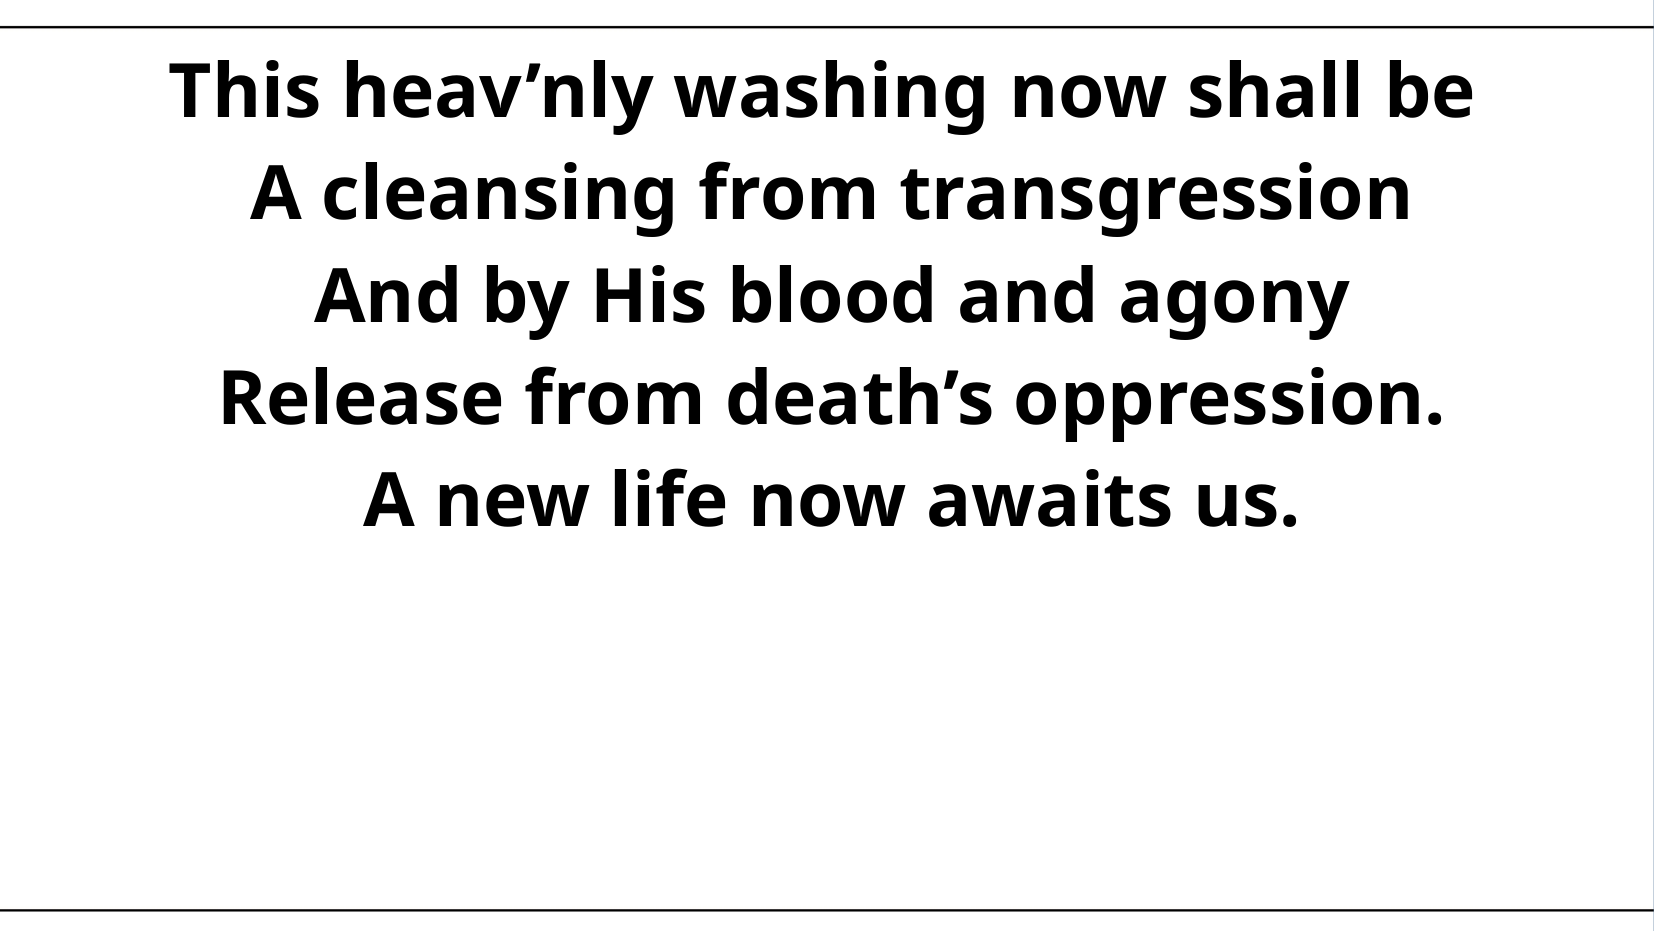

This heav’nly washing now shall be
A cleansing from transgression
And by His blood and agony
Release from death’s oppression.
A new life now awaits us.